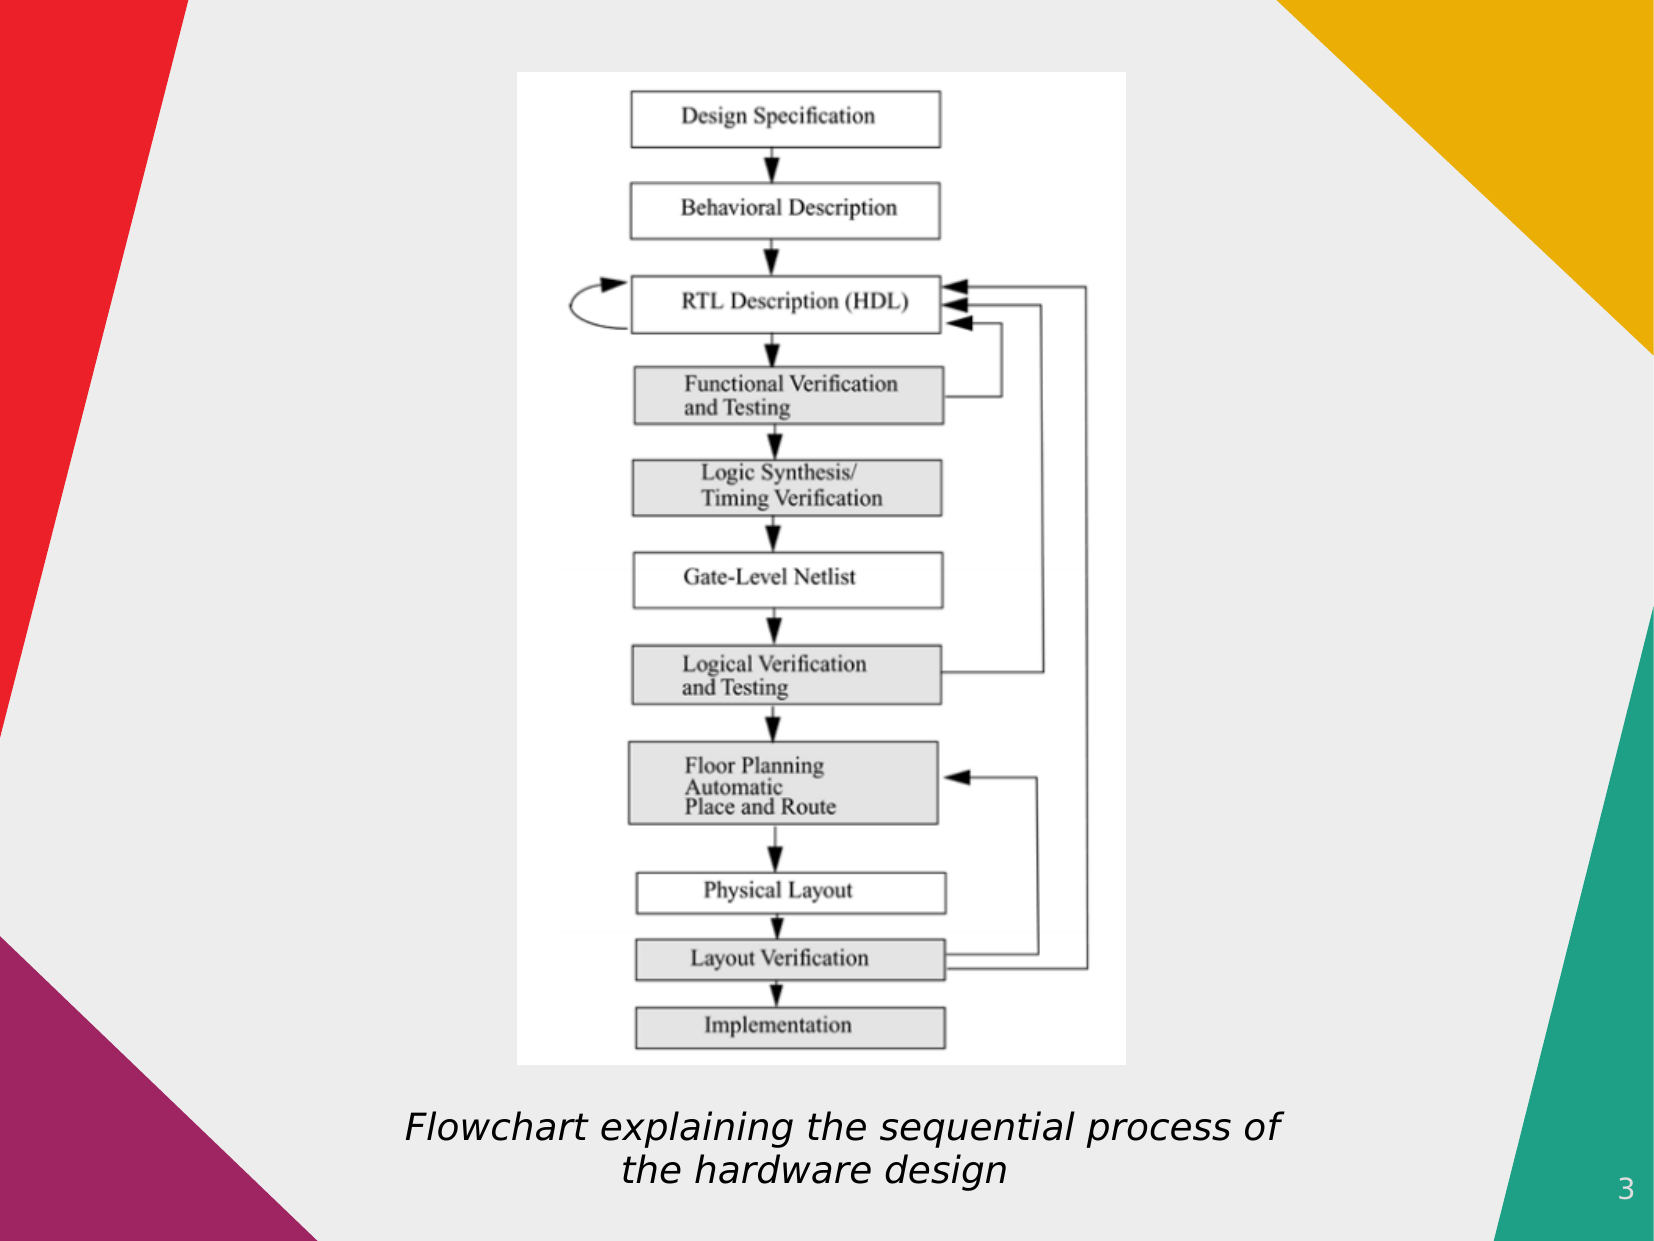

Flowchart explaining the sequential process of
 the hardware design
3